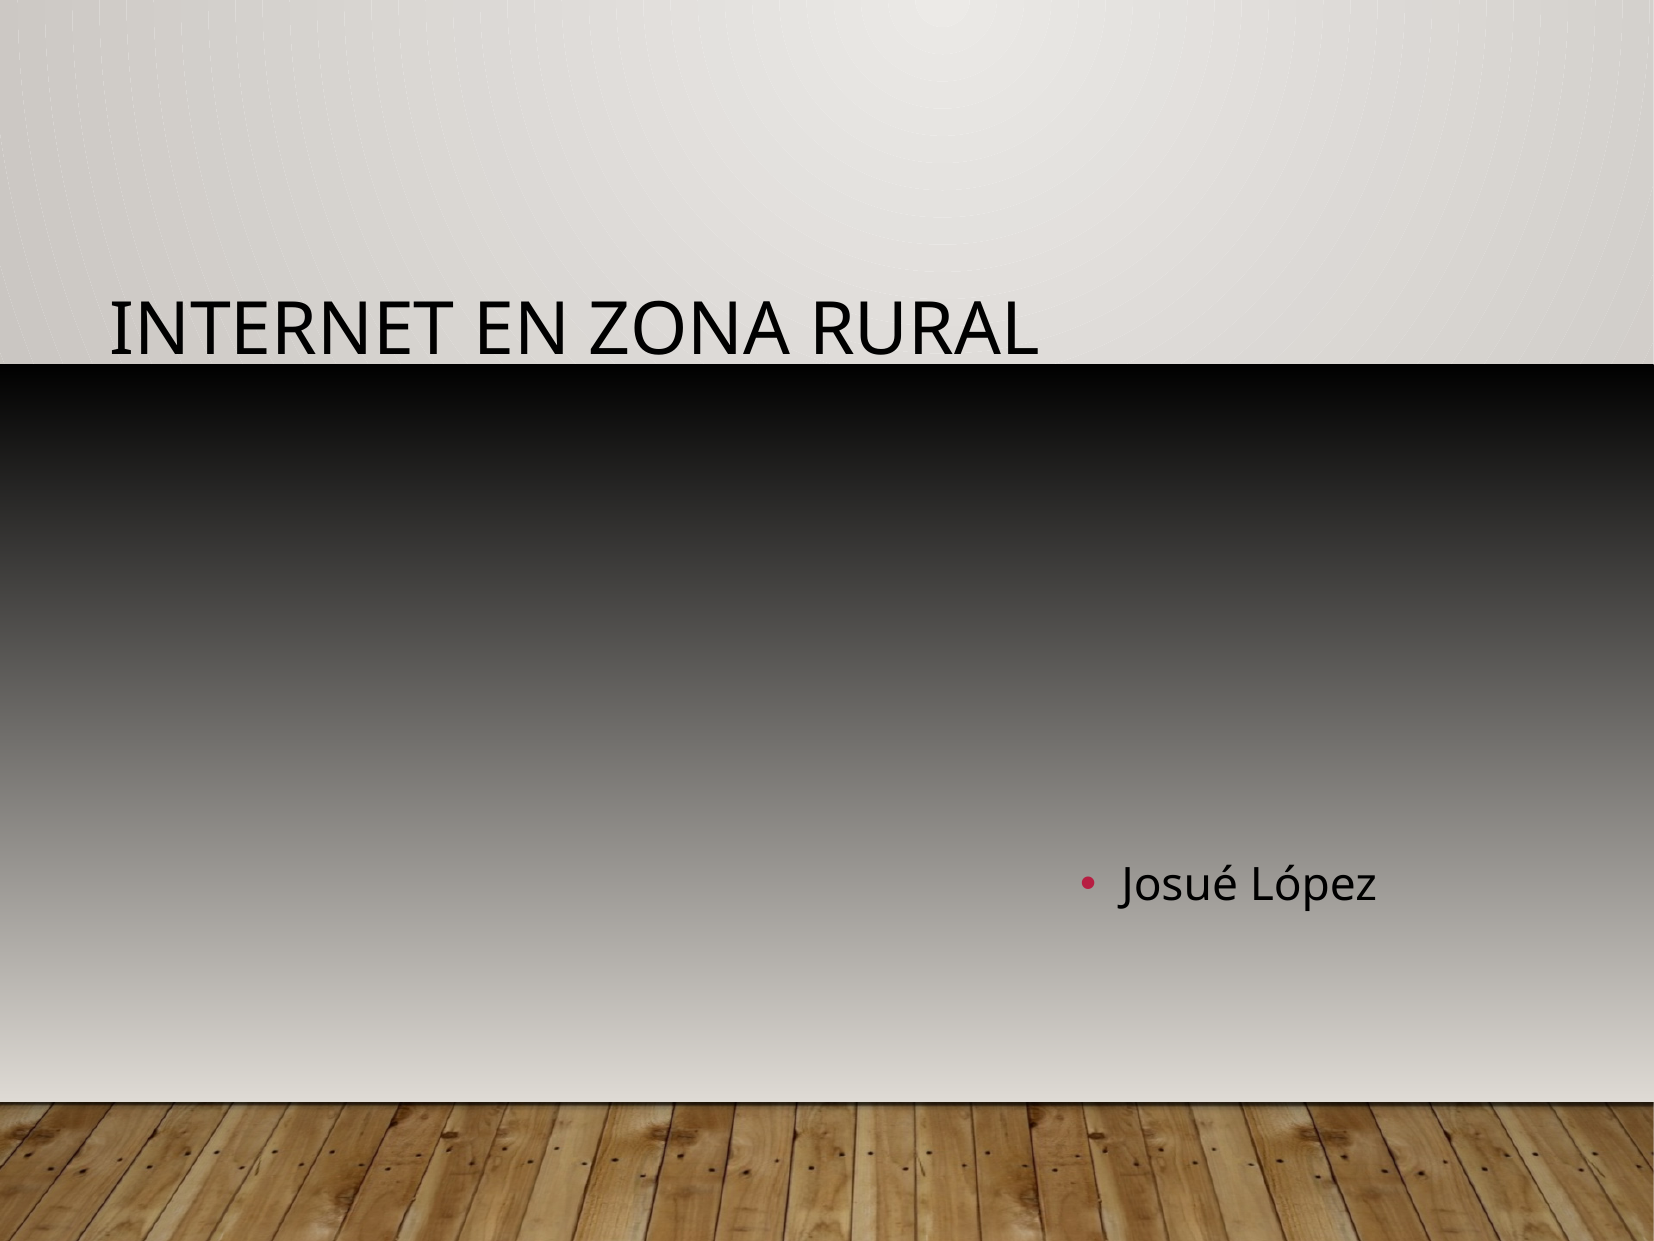

# INTERNET EN ZONA RURAL
Josué López